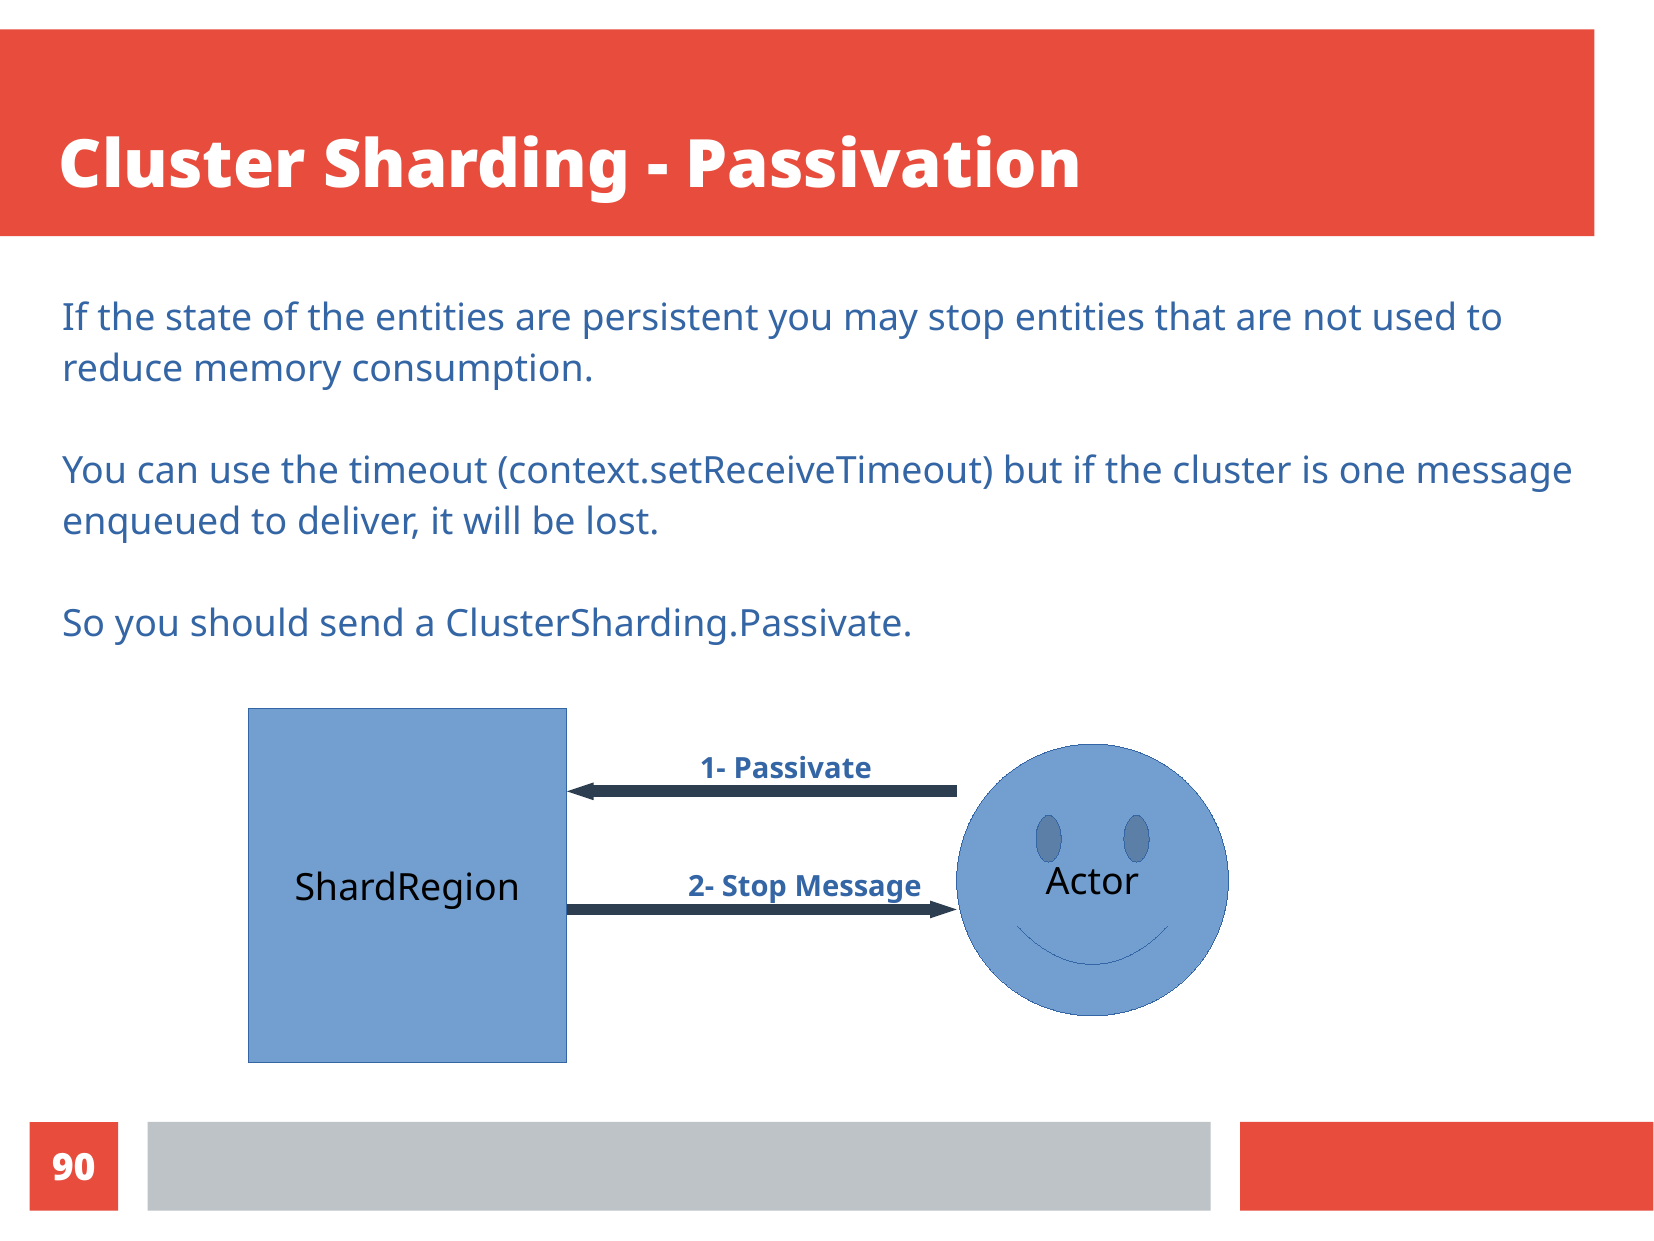

# Cluster Sharding - Passivation
If the state of the entities are persistent you may stop entities that are not used to reduce memory consumption.
You can use the timeout (context.setReceiveTimeout) but if the cluster is one message enqueued to deliver, it will be lost.
So you should send a ClusterSharding.Passivate.
ShardRegion
1- Passivate
Actor
2- Stop Message
90